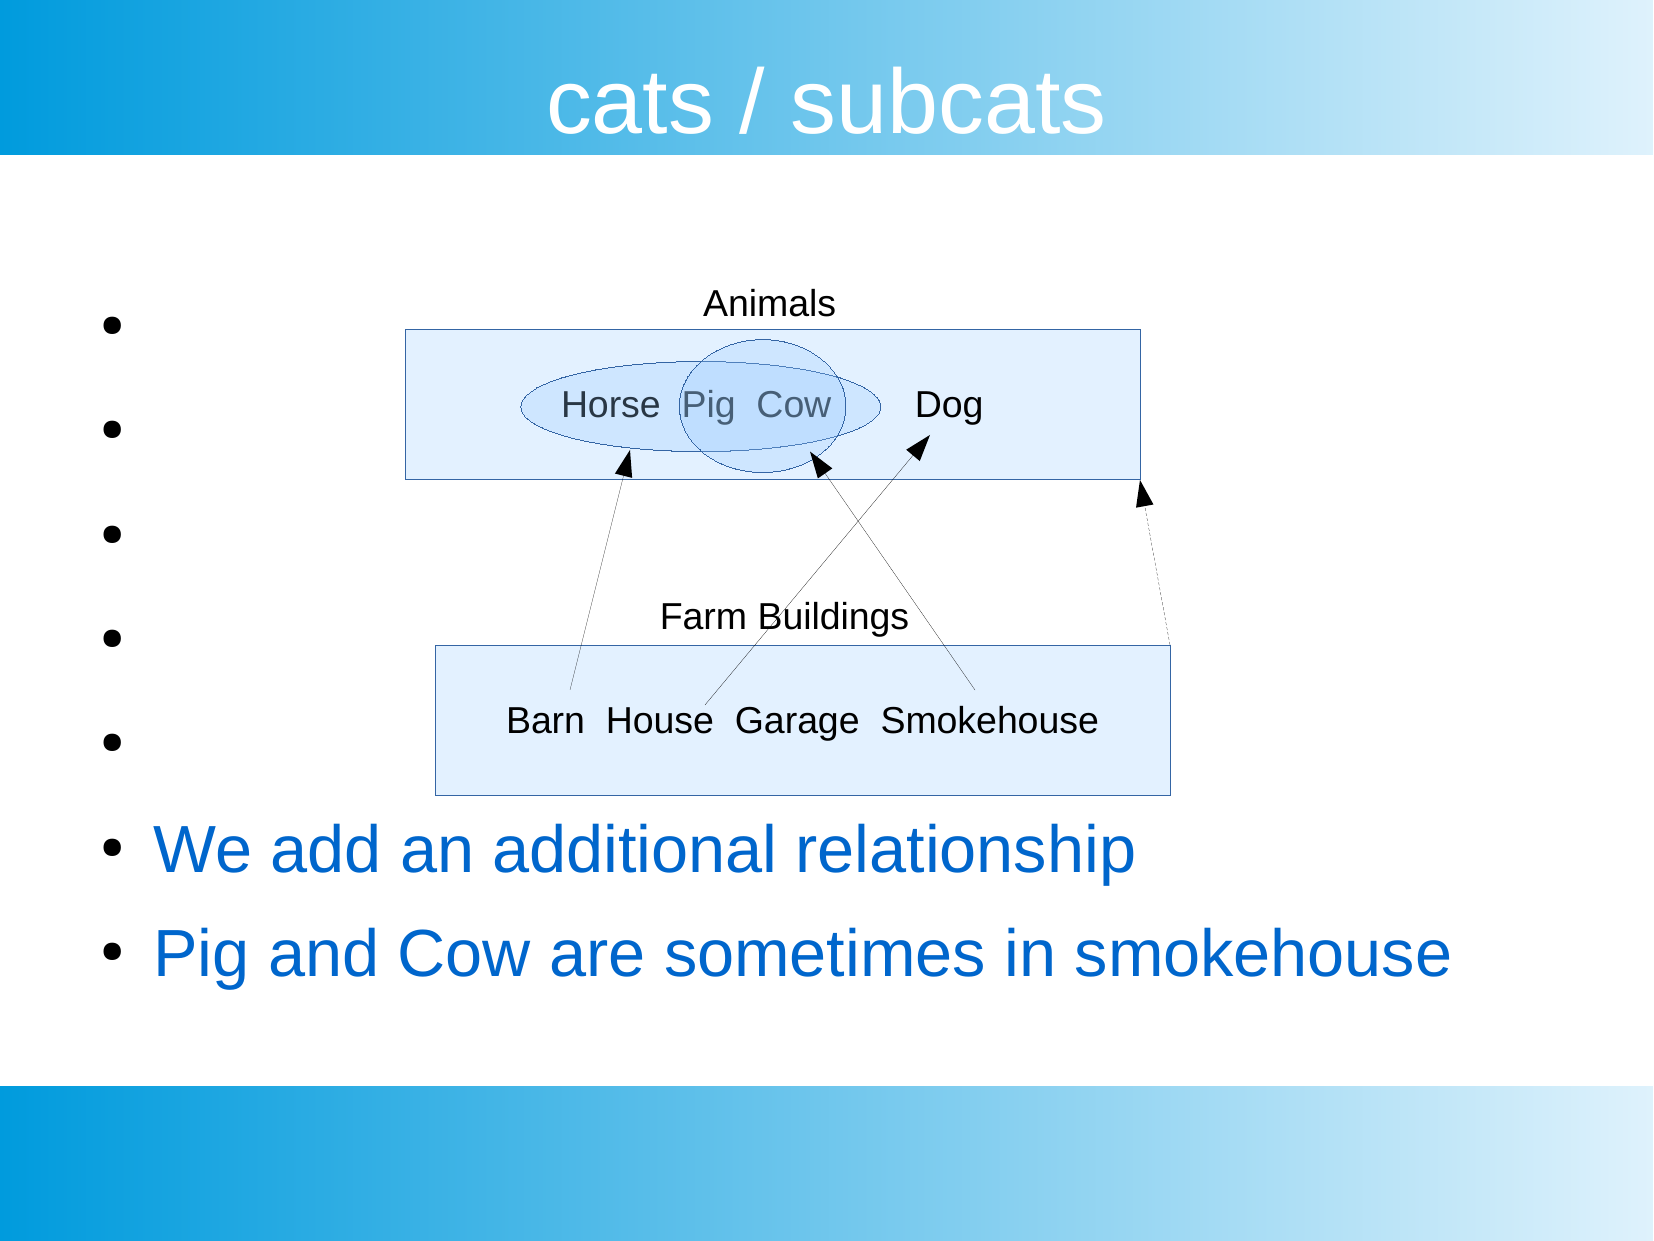

# cats / subcats
Animals
We add an additional relationship
Pig and Cow are sometimes in smokehouse
Horse Pig Cow Dog
Farm Buildings
Barn House Garage Smokehouse